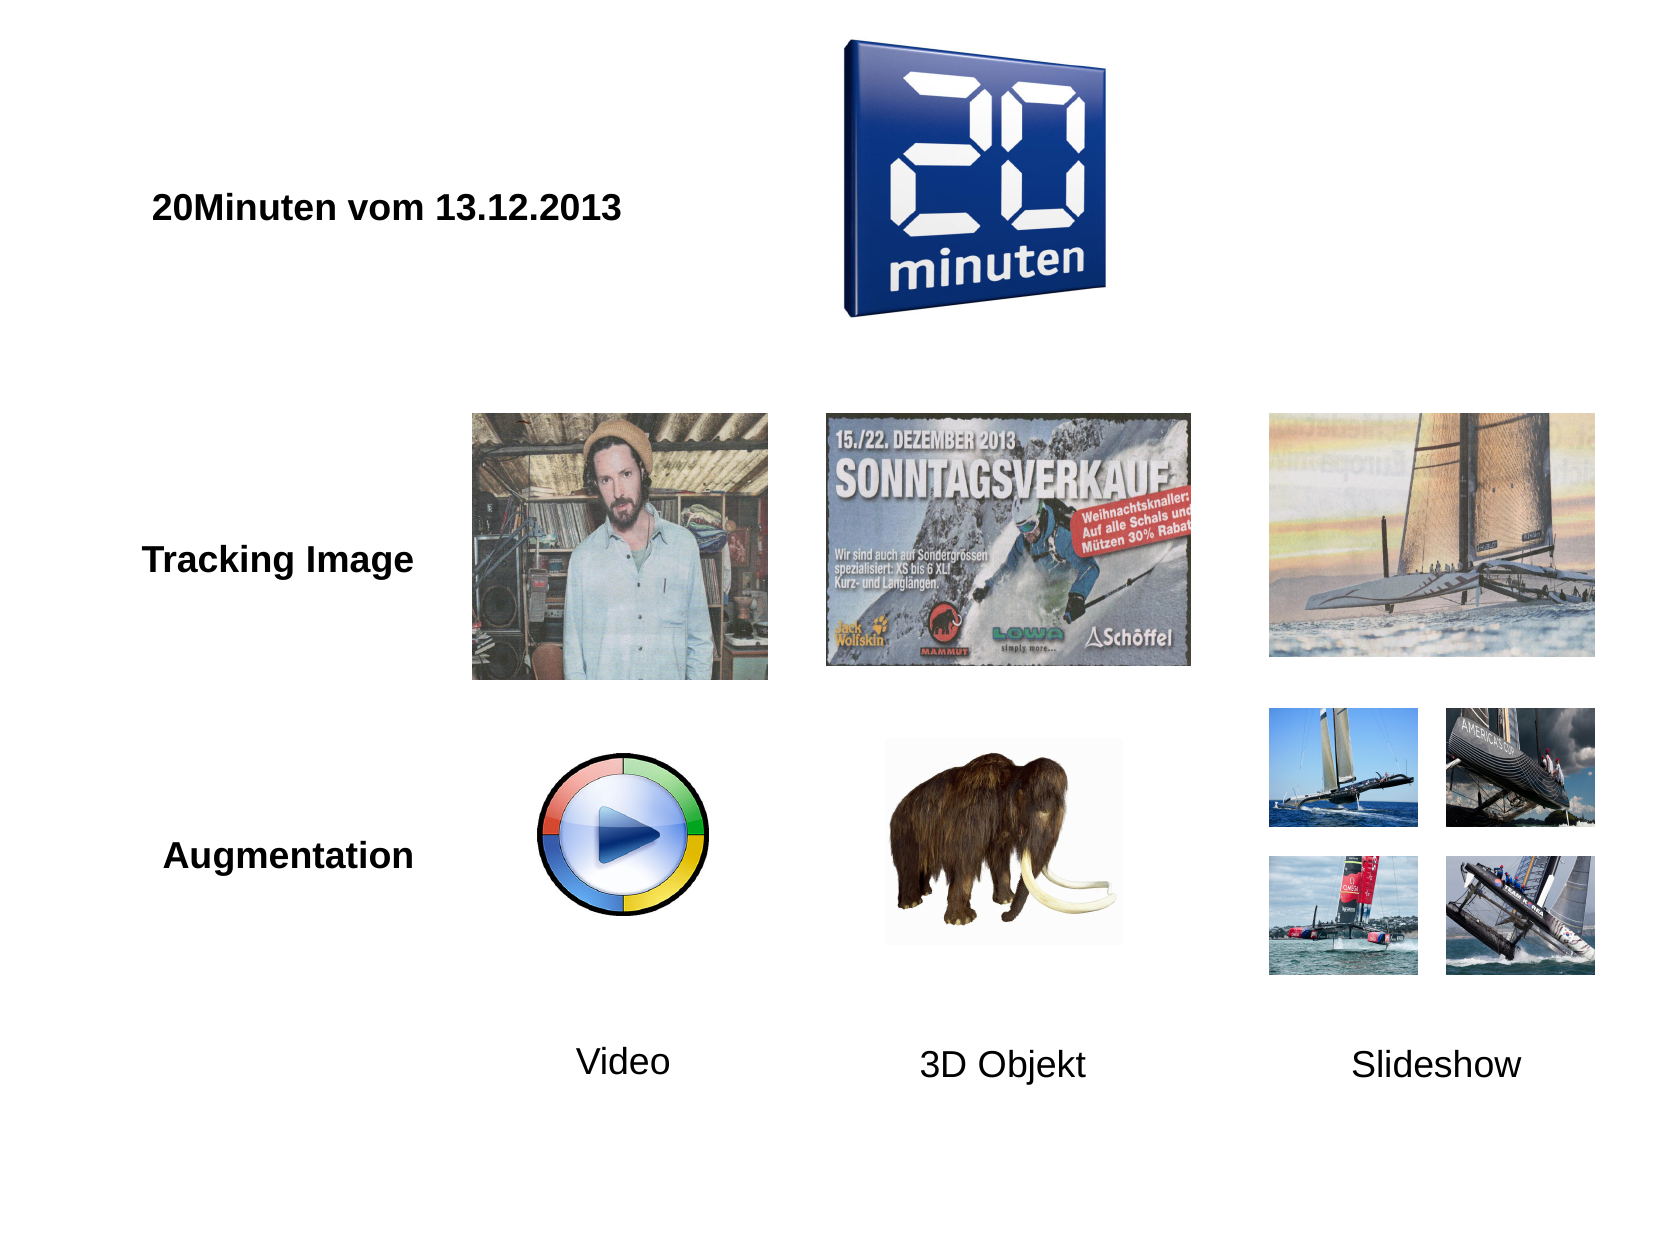

20Minuten vom 13.12.2013
Tracking Image
Augmentation
Video
3D Objekt
Slideshow